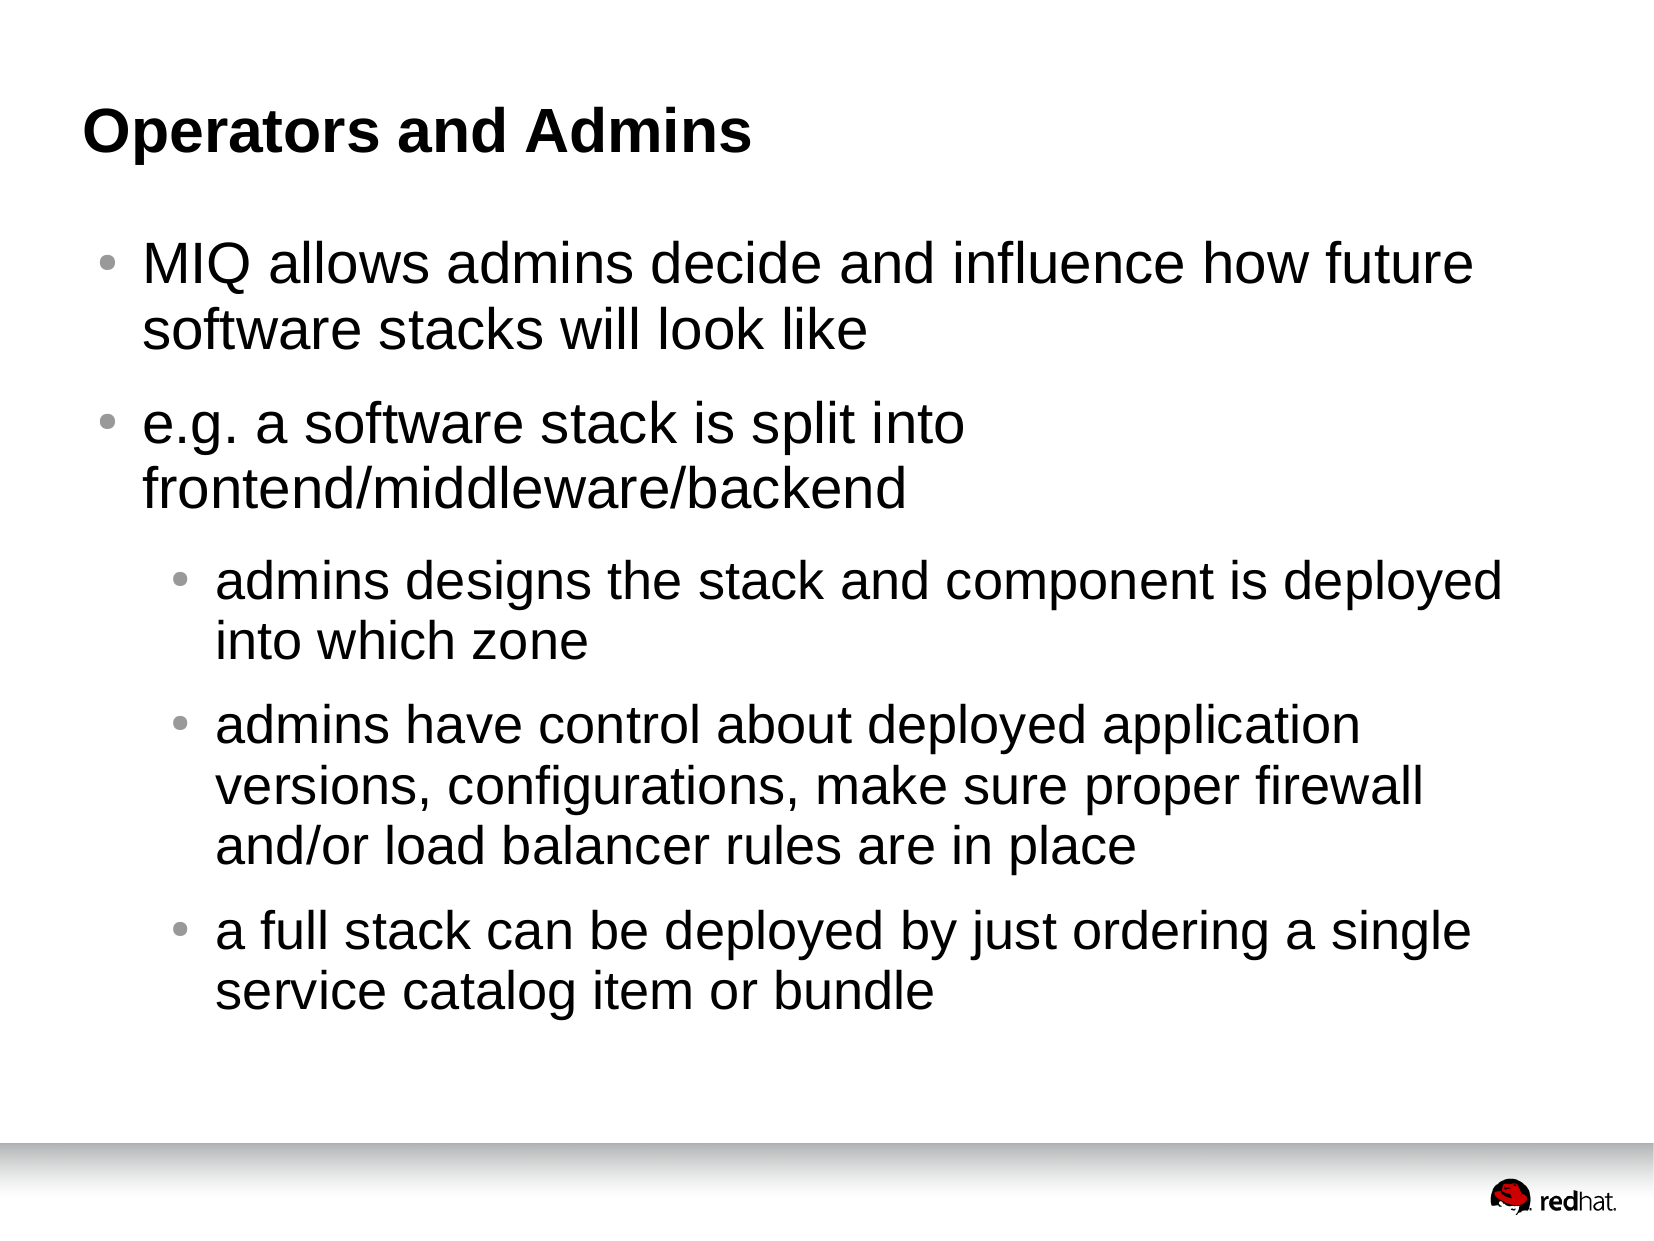

# Operators and Admins
MIQ allows admins decide and influence how future software stacks will look like
e.g. a software stack is split into frontend/middleware/backend
admins designs the stack and component is deployed into which zone
admins have control about deployed application versions, configurations, make sure proper firewall and/or load balancer rules are in place
a full stack can be deployed by just ordering a single service catalog item or bundle